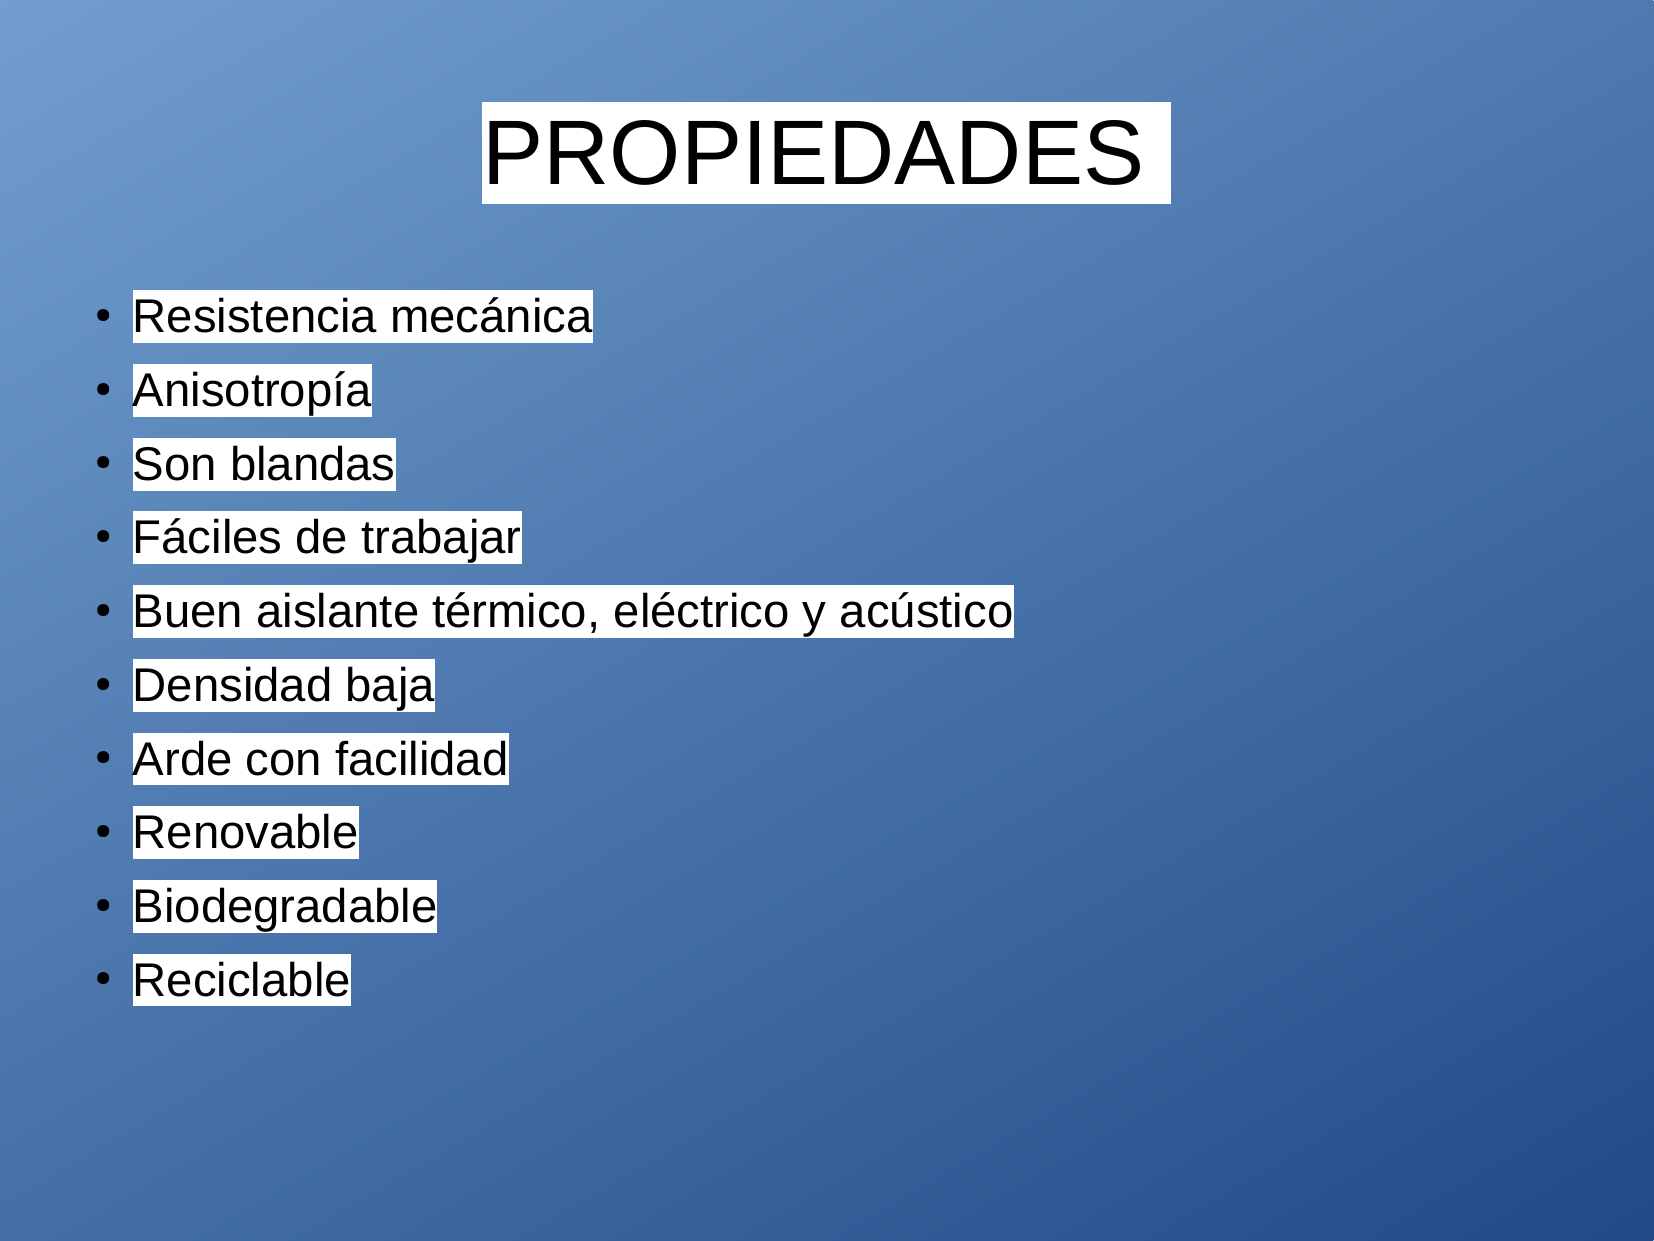

# PROPIEDADES
Resistencia mecánica
Anisotropía
Son blandas
Fáciles de trabajar
Buen aislante térmico, eléctrico y acústico
Densidad baja
Arde con facilidad
Renovable
Biodegradable
Reciclable